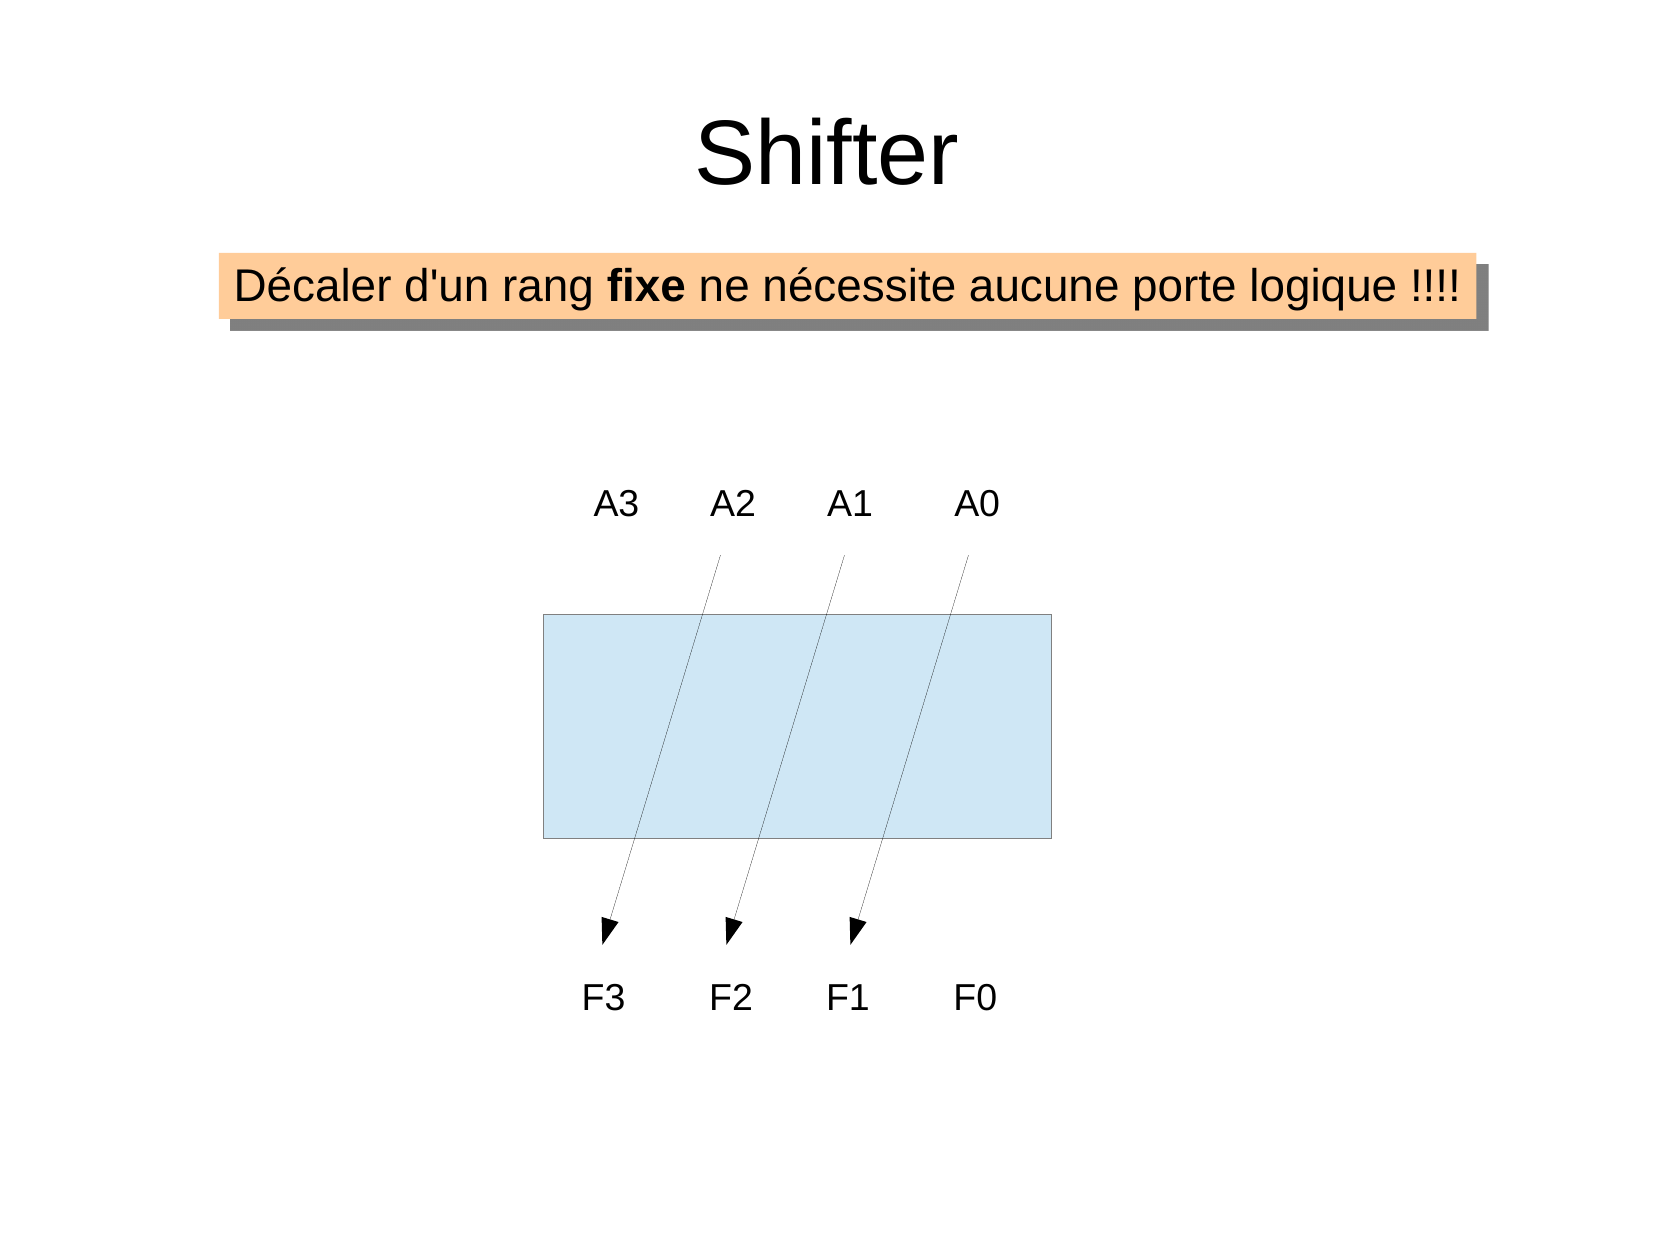

# Shifter
Décaler d'un rang fixe ne nécessite aucune porte logique !!!!
A3 A2 A1 A0
F3 F2 F1 F0